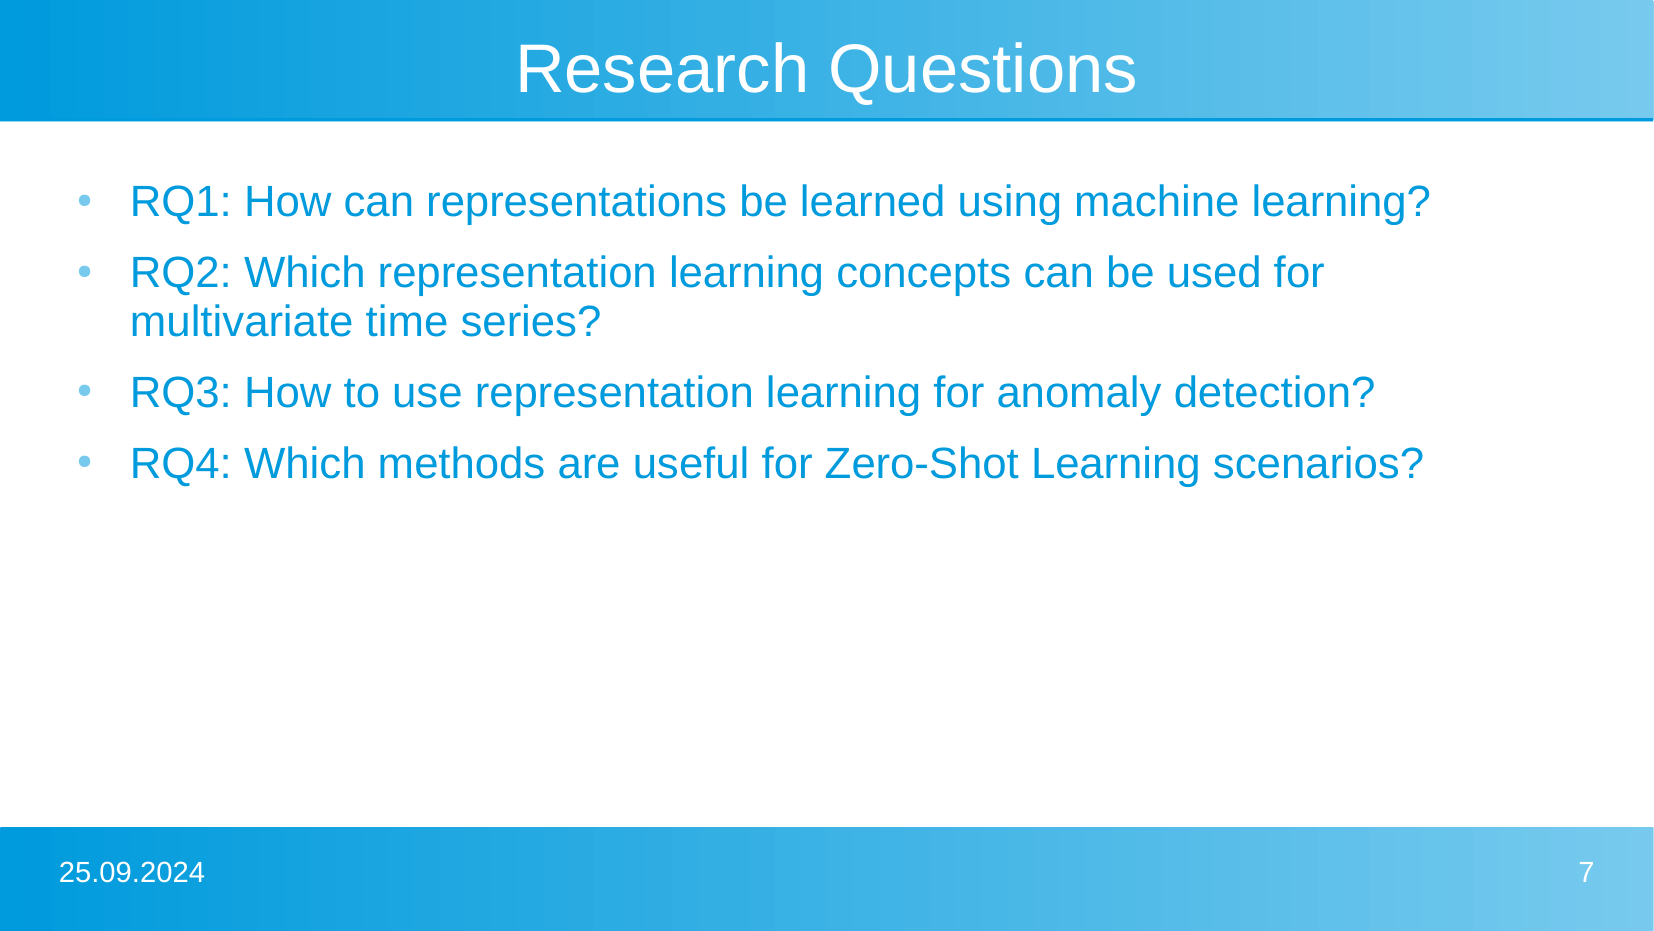

# Research Questions
RQ1: How can representations be learned using machine learning?
RQ2: Which representation learning concepts can be used for multivariate time series?
RQ3: How to use representation learning for anomaly detection?
RQ4: Which methods are useful for Zero-Shot Learning scenarios?
7